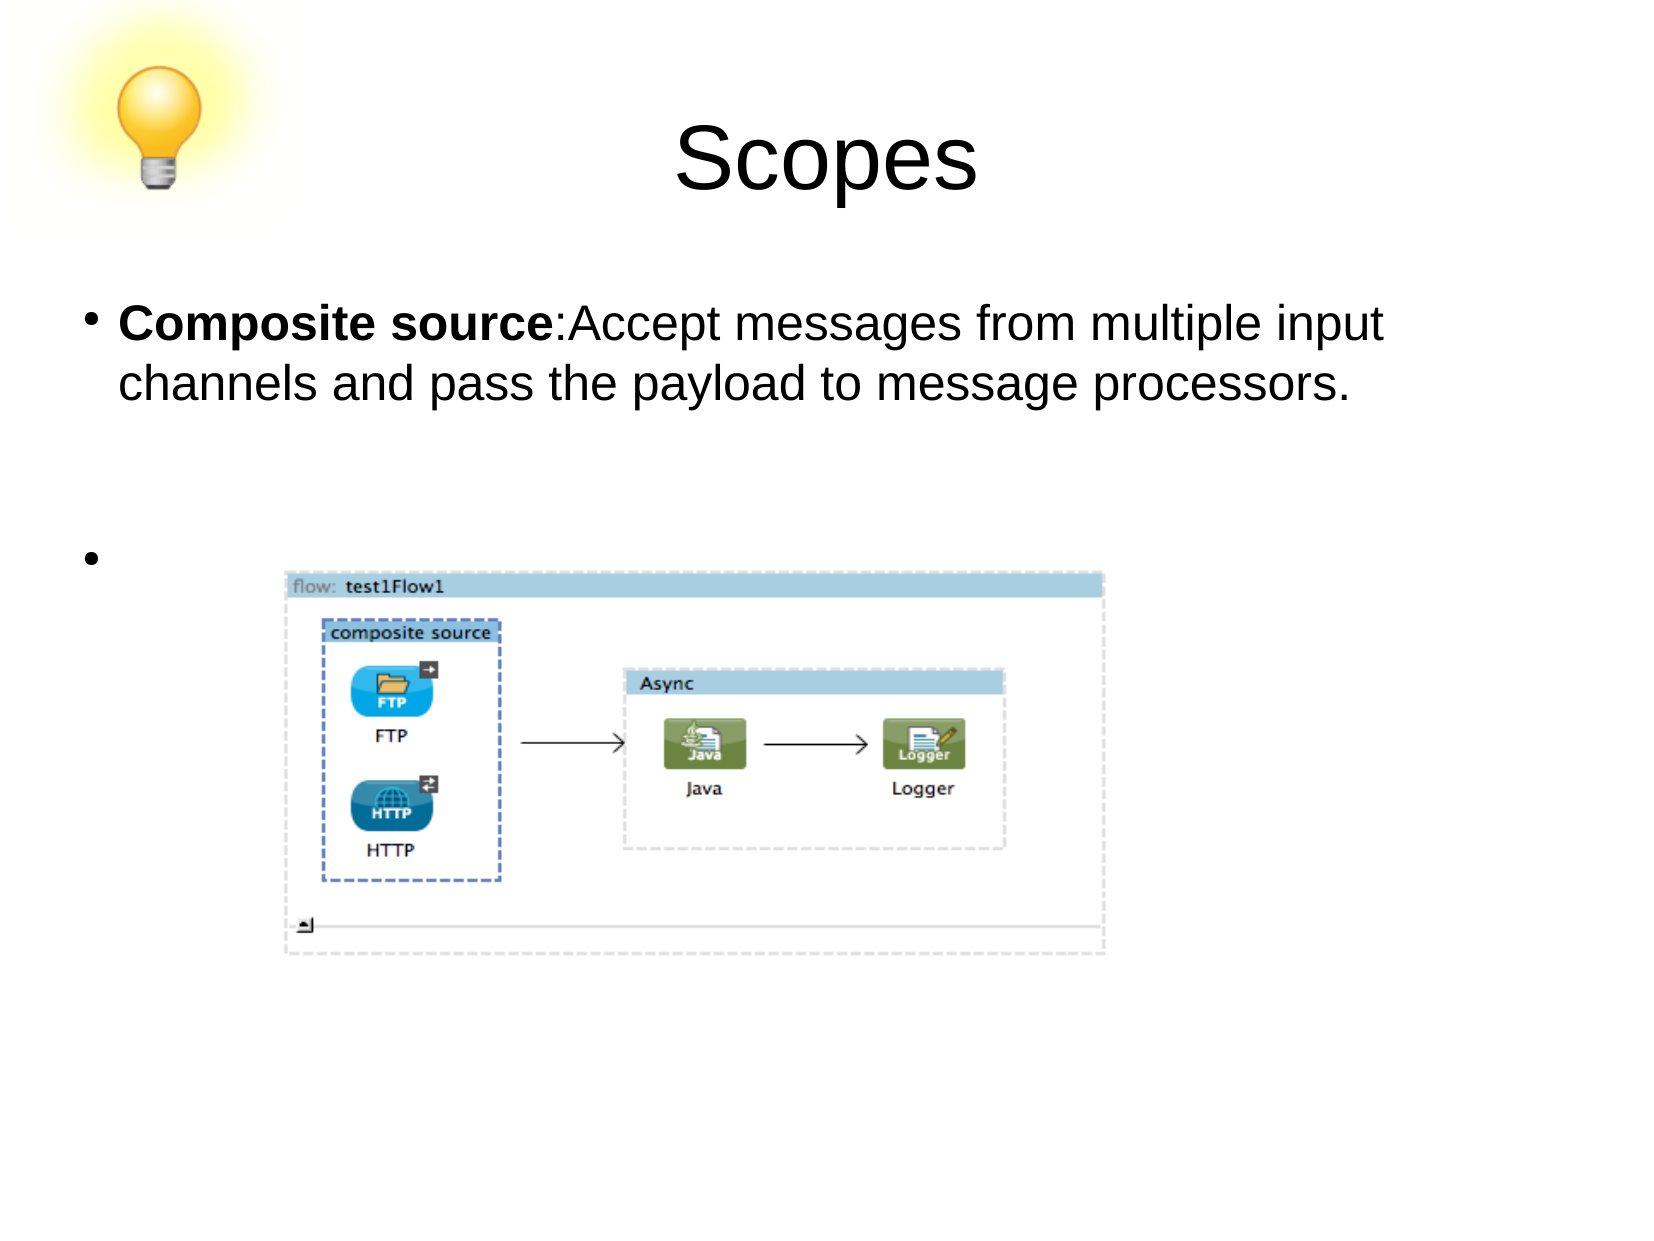

Scopes
Composite source:Accept messages from multiple input channels and pass the payload to message processors.